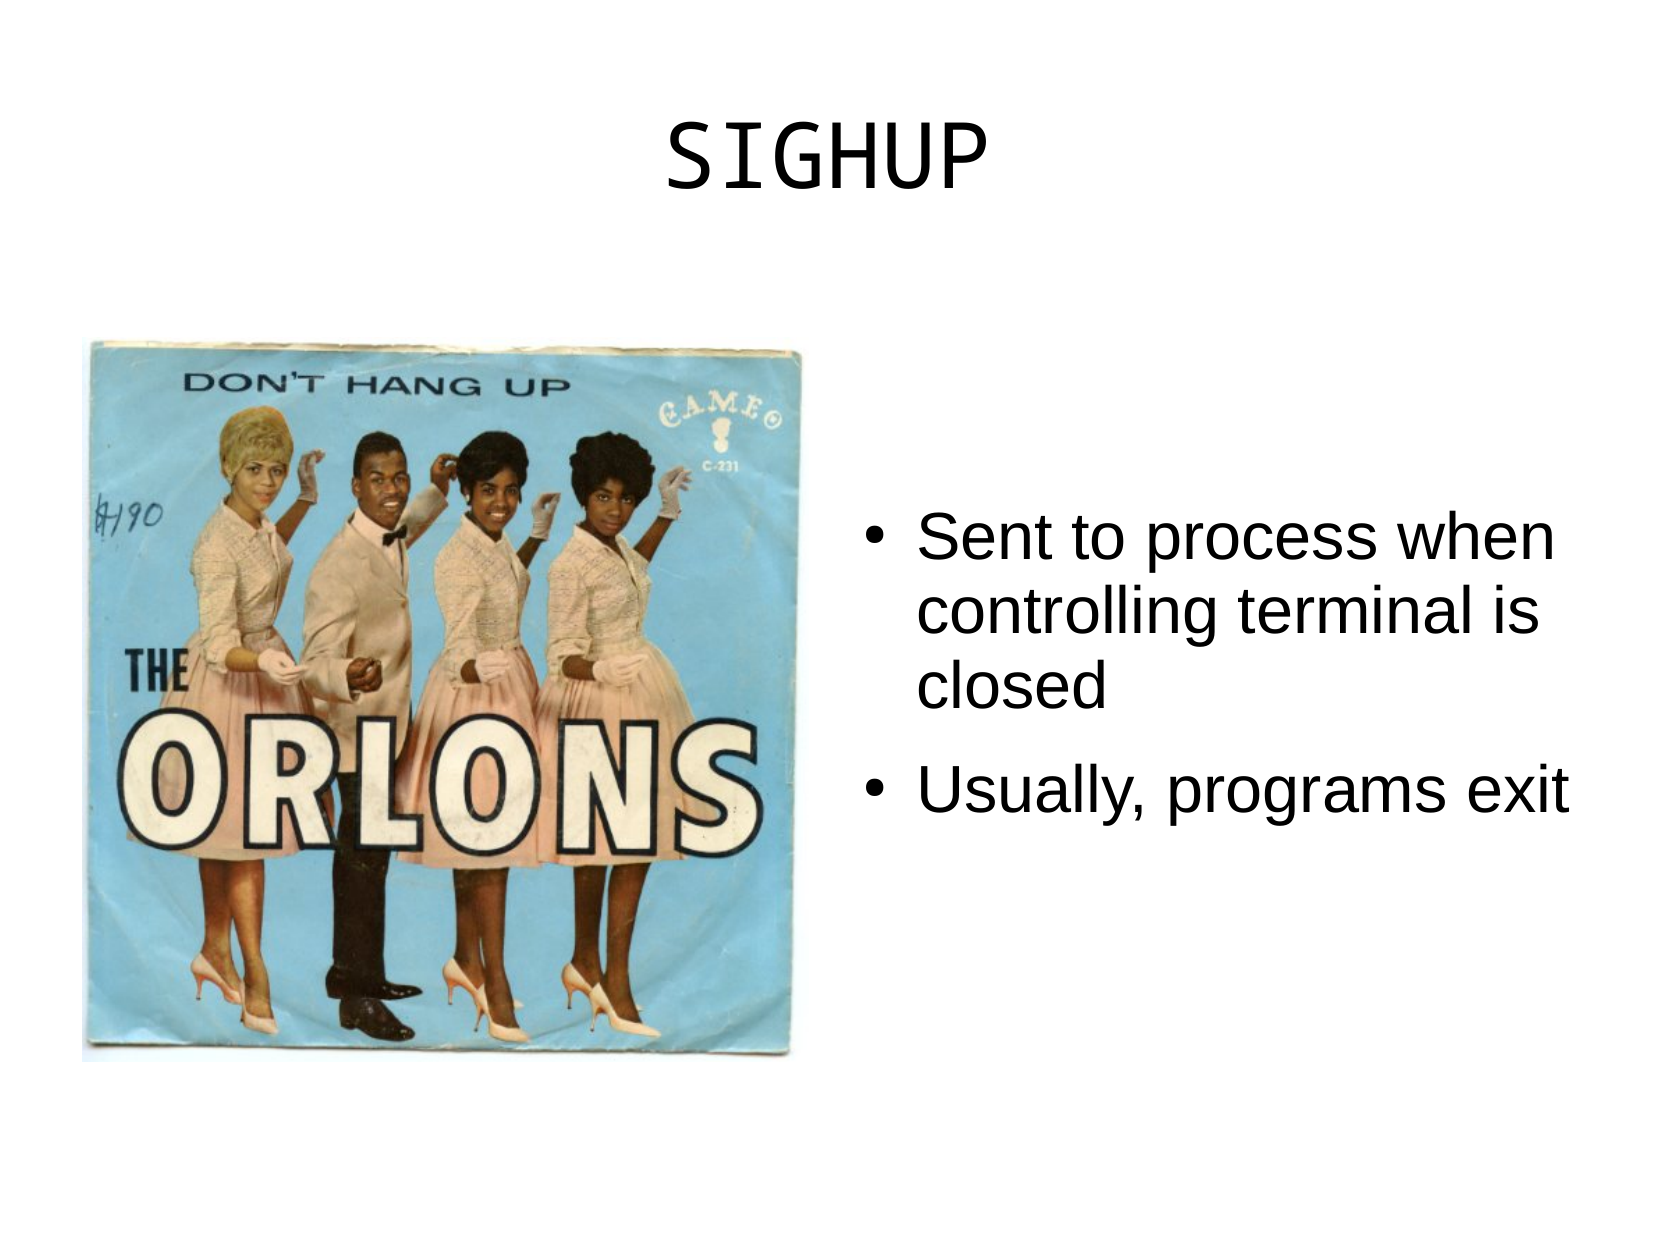

# SIGHUP
Sent to process when controlling terminal is closed
Usually, programs exit